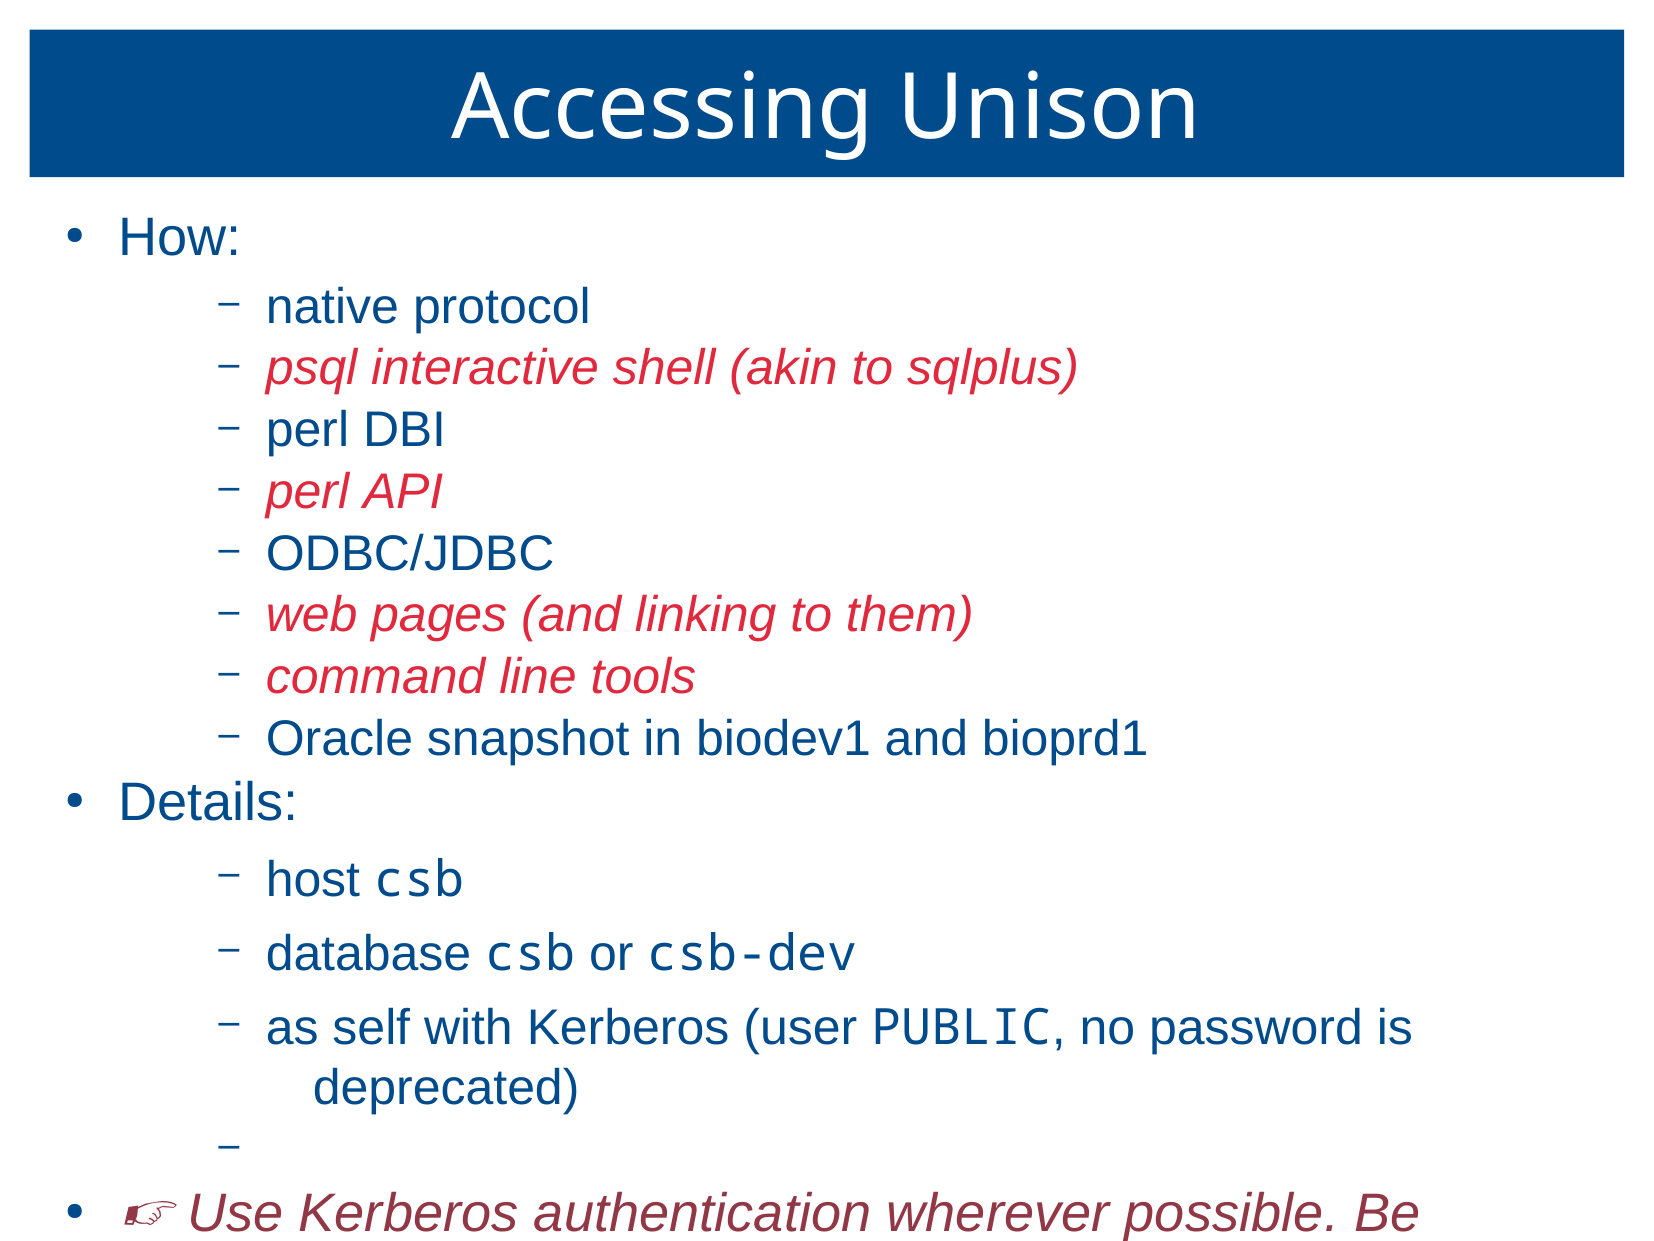

# Accessing Unison
How:
native protocol
psql interactive shell (akin to sqlplus)
perl DBI
perl API
ODBC/JDBC
web pages (and linking to them)
command line tools
Oracle snapshot in biodev1 and bioprd1
Details:
host csb
database csb or csb-dev
as self with Kerberos (user PUBLIC, no password is deprecated)
 Use Kerberos authentication wherever possible. Be prepared to change logins which use PUBLIC.